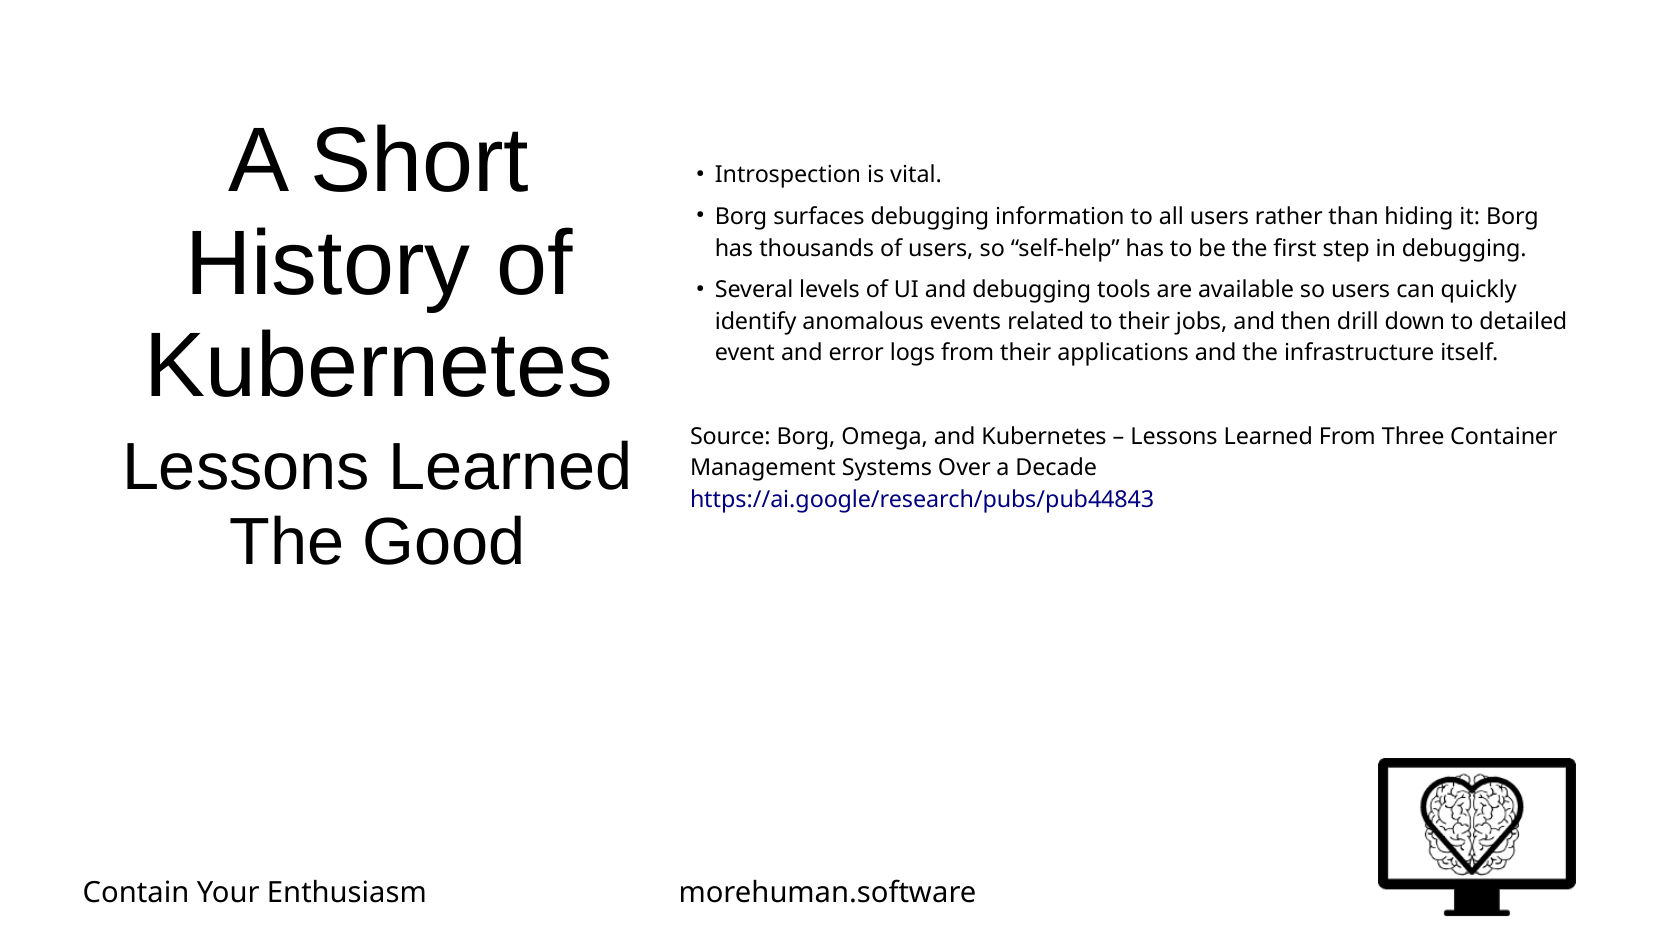

# A Short History of Kubernetes
Introspection is vital.
Borg surfaces debugging information to all users rather than hiding it: Borg has thousands of users, so “self-help” has to be the first step in debugging.
Several levels of UI and debugging tools are available so users can quickly identify anomalous events related to their jobs, and then drill down to detailed event and error logs from their applications and the infrastructure itself.
Source: Borg, Omega, and Kubernetes – Lessons Learned From Three Container Management Systems Over a Decade
https://ai.google/research/pubs/pub44843
Lessons Learned
The Good